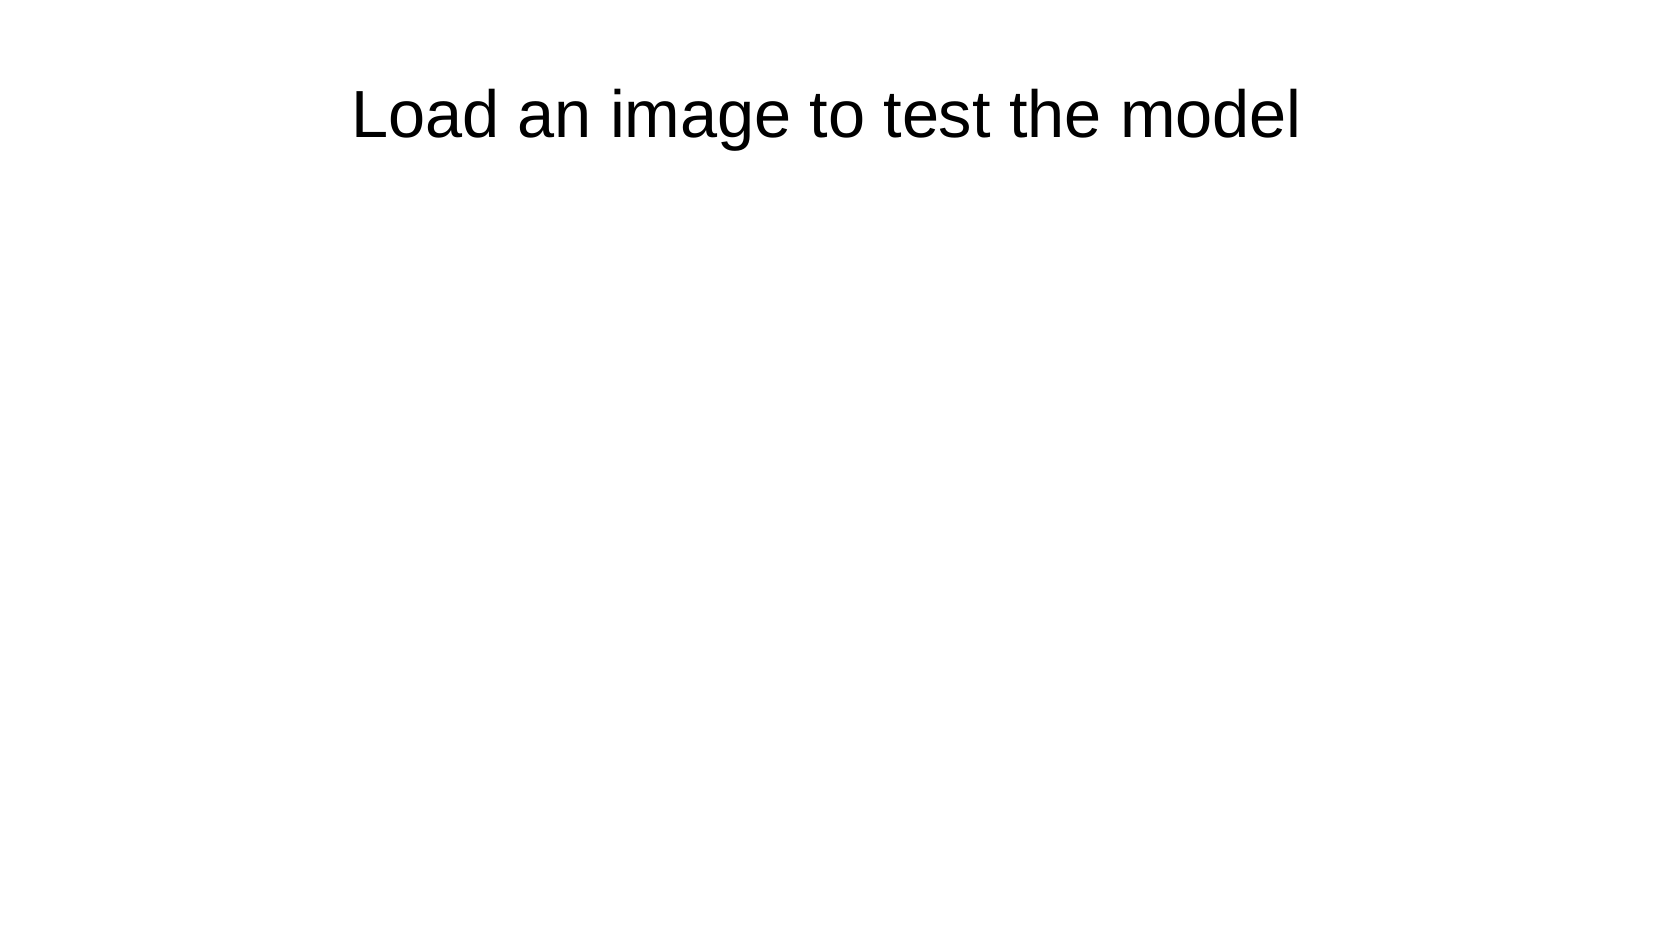

# Load an image to test the model